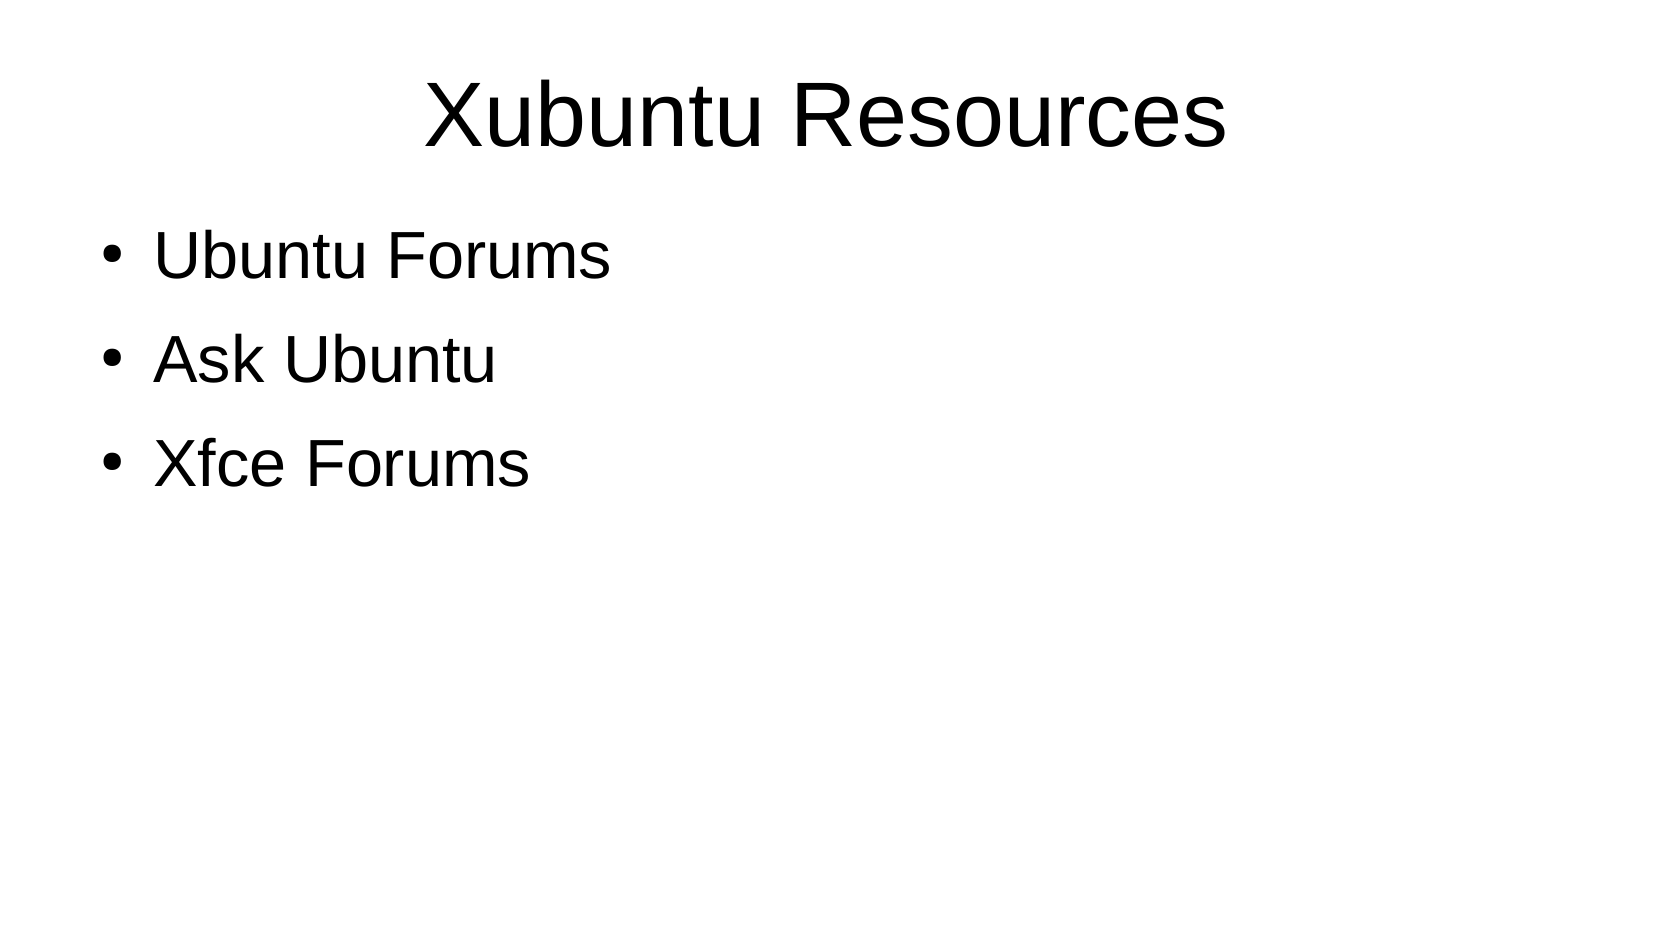

# Xubuntu Resources
Ubuntu Forums
Ask Ubuntu
Xfce Forums